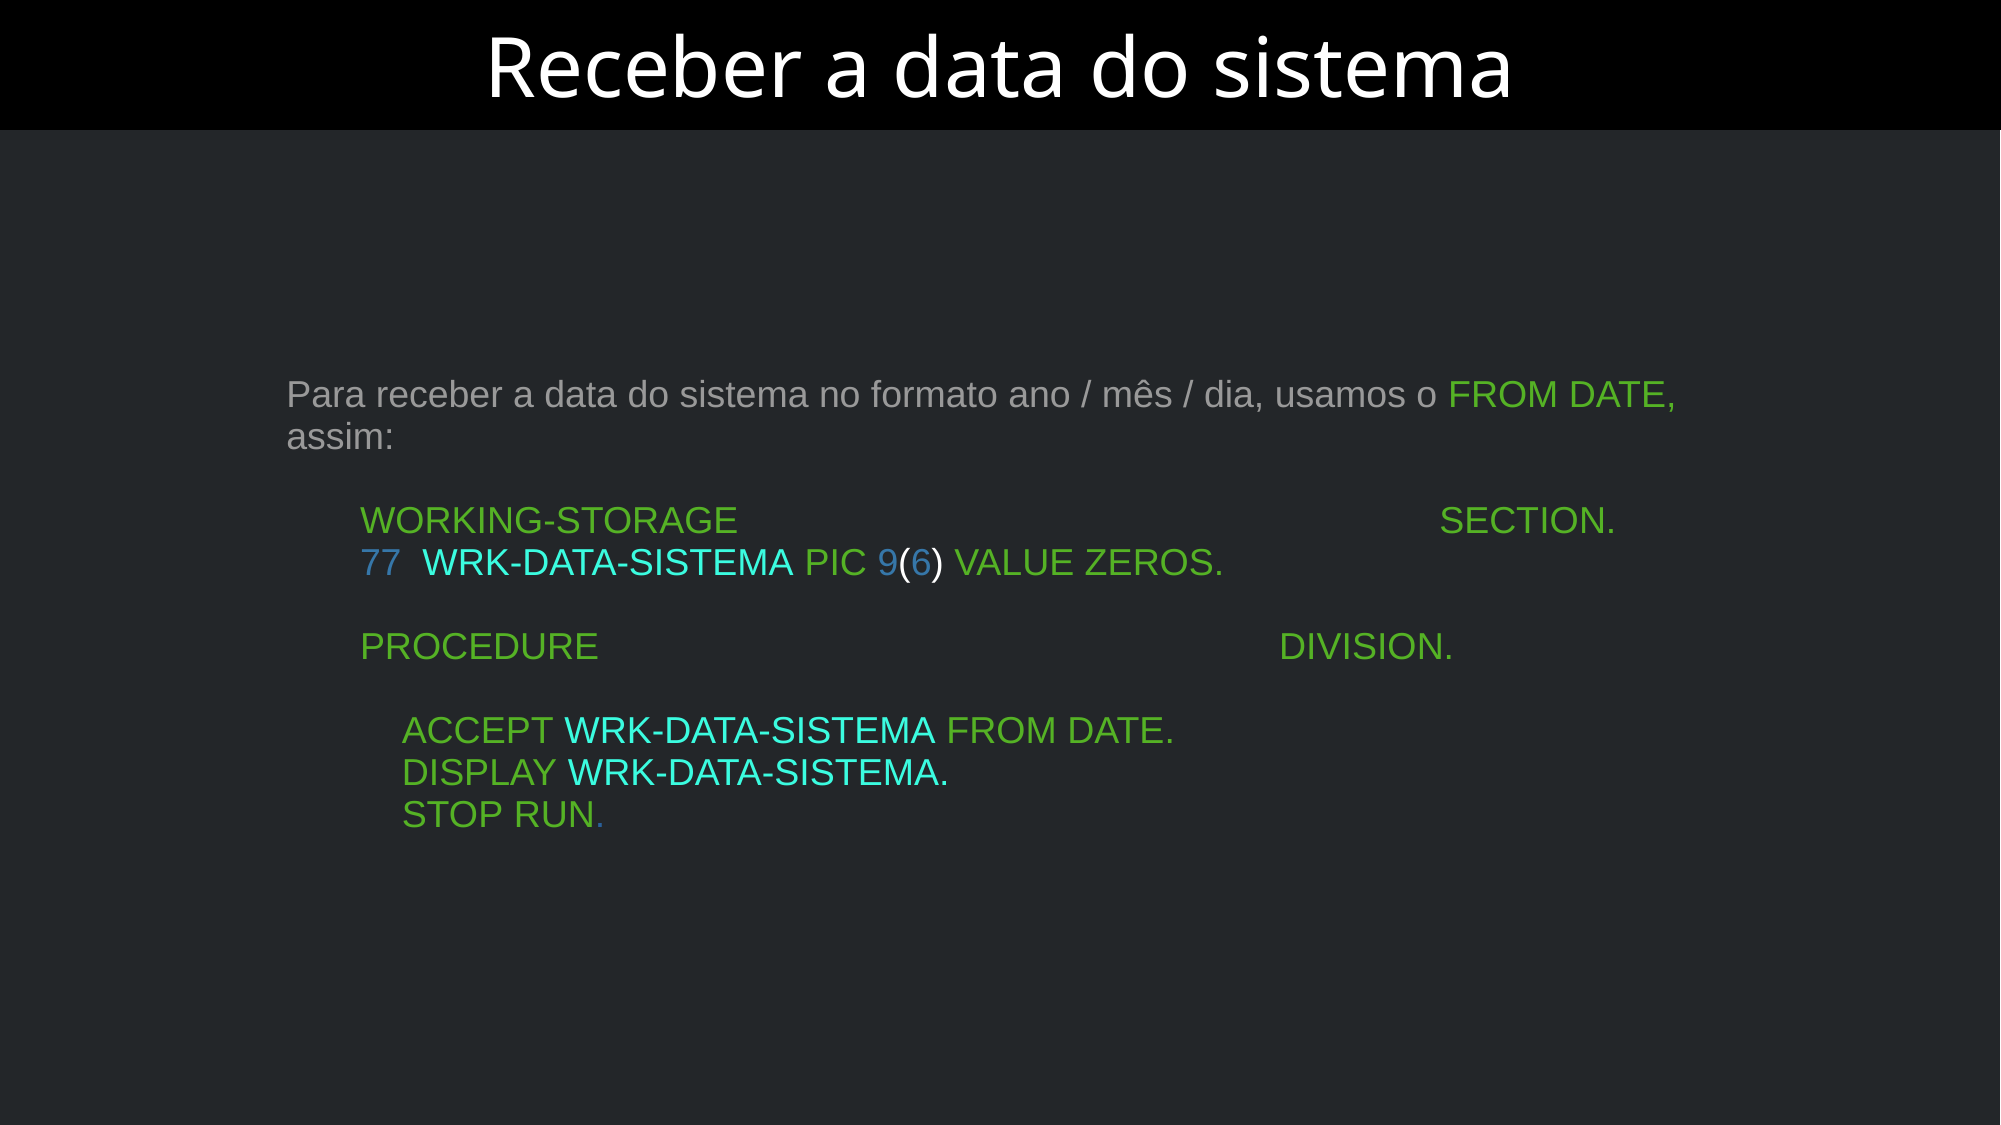

Receber a data do sistema
Para receber a data do sistema no formato ano / mês / dia, usamos o FROM DATE, assim:
 WORKING-STORAGE SECTION.
 77 WRK-DATA-SISTEMA PIC 9(6) VALUE ZEROS.
 PROCEDURE DIVISION.
 ACCEPT WRK-DATA-SISTEMA FROM DATE.
 DISPLAY WRK-DATA-SISTEMA.
 STOP RUN.